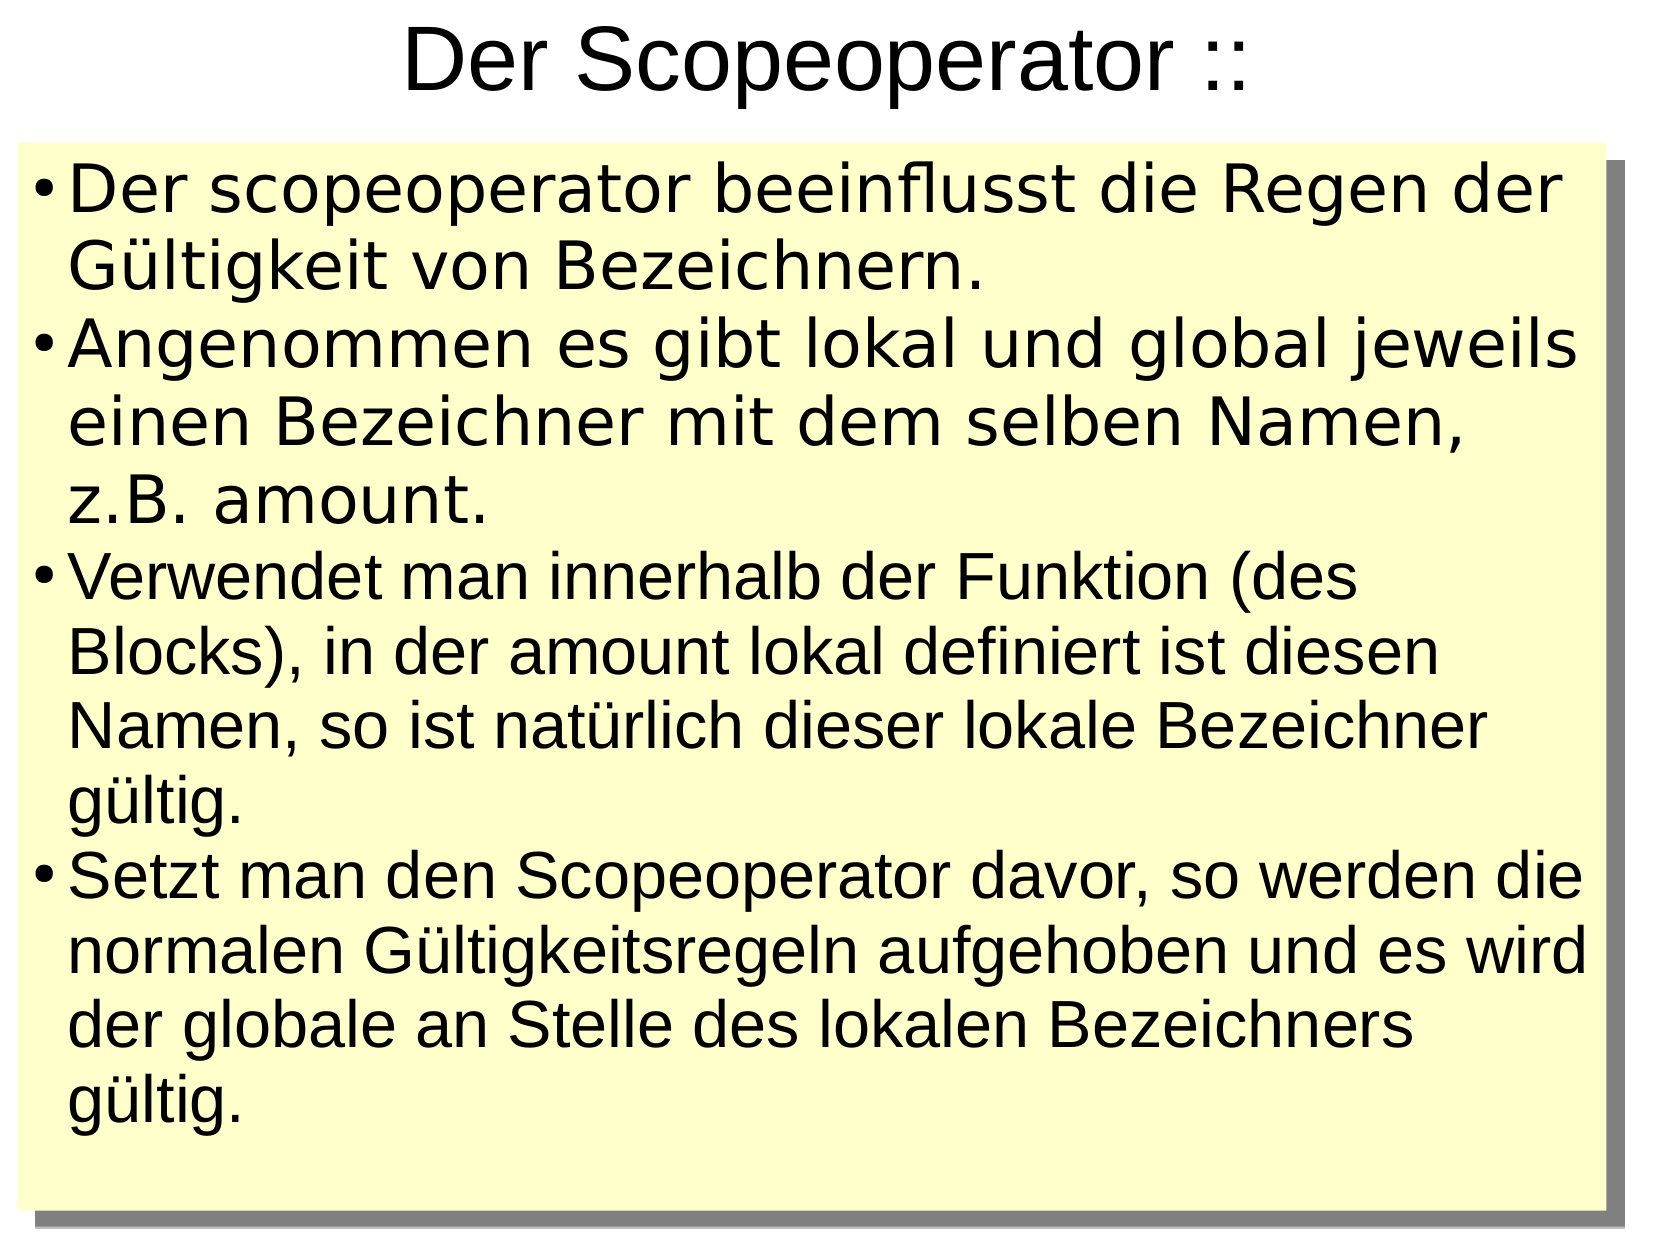

# Der Scopeoperator ::
Der scopeoperator beeinflusst die Regen der Gültigkeit von Bezeichnern.
Angenommen es gibt lokal und global jeweils einen Bezeichner mit dem selben Namen, z.B. amount.
Verwendet man innerhalb der Funktion (des Blocks), in der amount lokal definiert ist diesen Namen, so ist natürlich dieser lokale Bezeichner gültig.
Setzt man den Scopeoperator davor, so werden die normalen Gültigkeitsregeln aufgehoben und es wird der globale an Stelle des lokalen Bezeichners gültig.
32